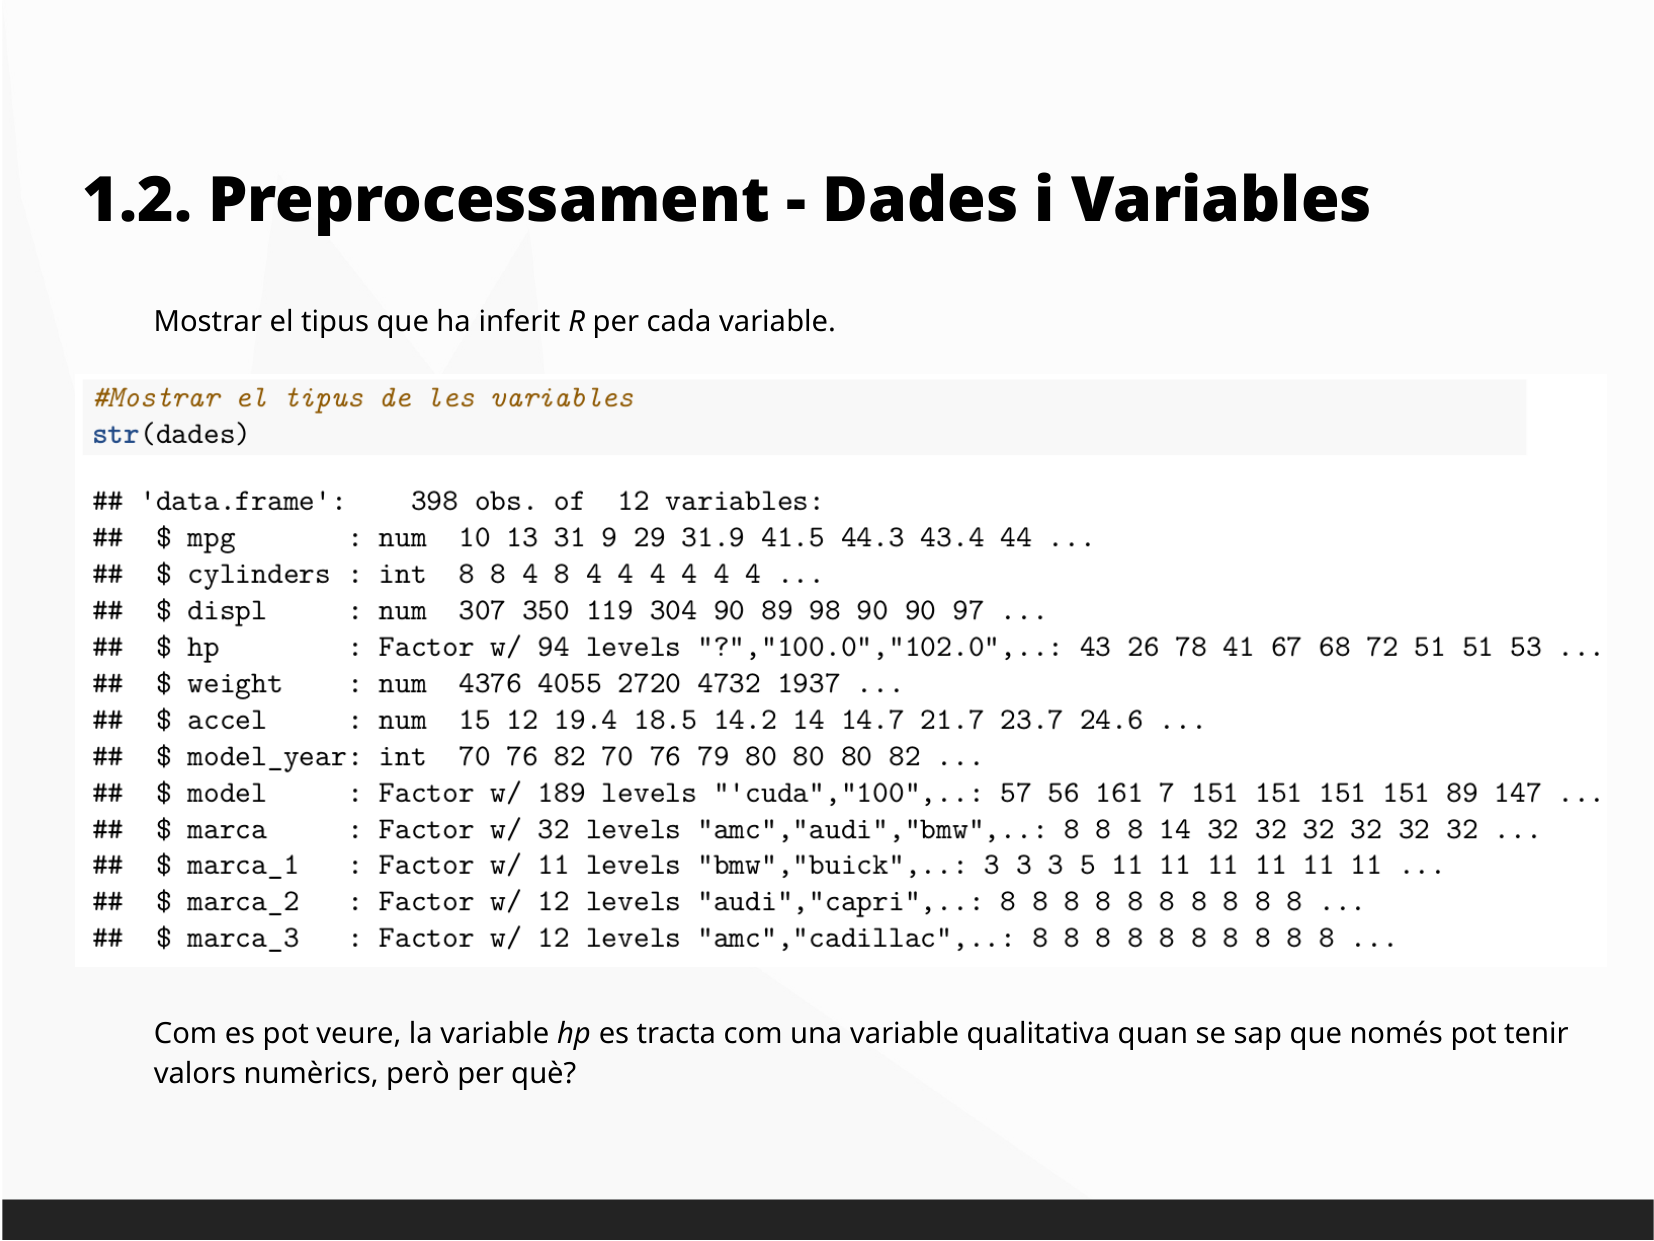

# 1.2. Preprocessament - Dades i Variables
Mostrar el tipus que ha inferit R per cada variable.
Com es pot veure, la variable hp es tracta com una variable qualitativa quan se sap que només pot tenir valors numèrics, però per què?